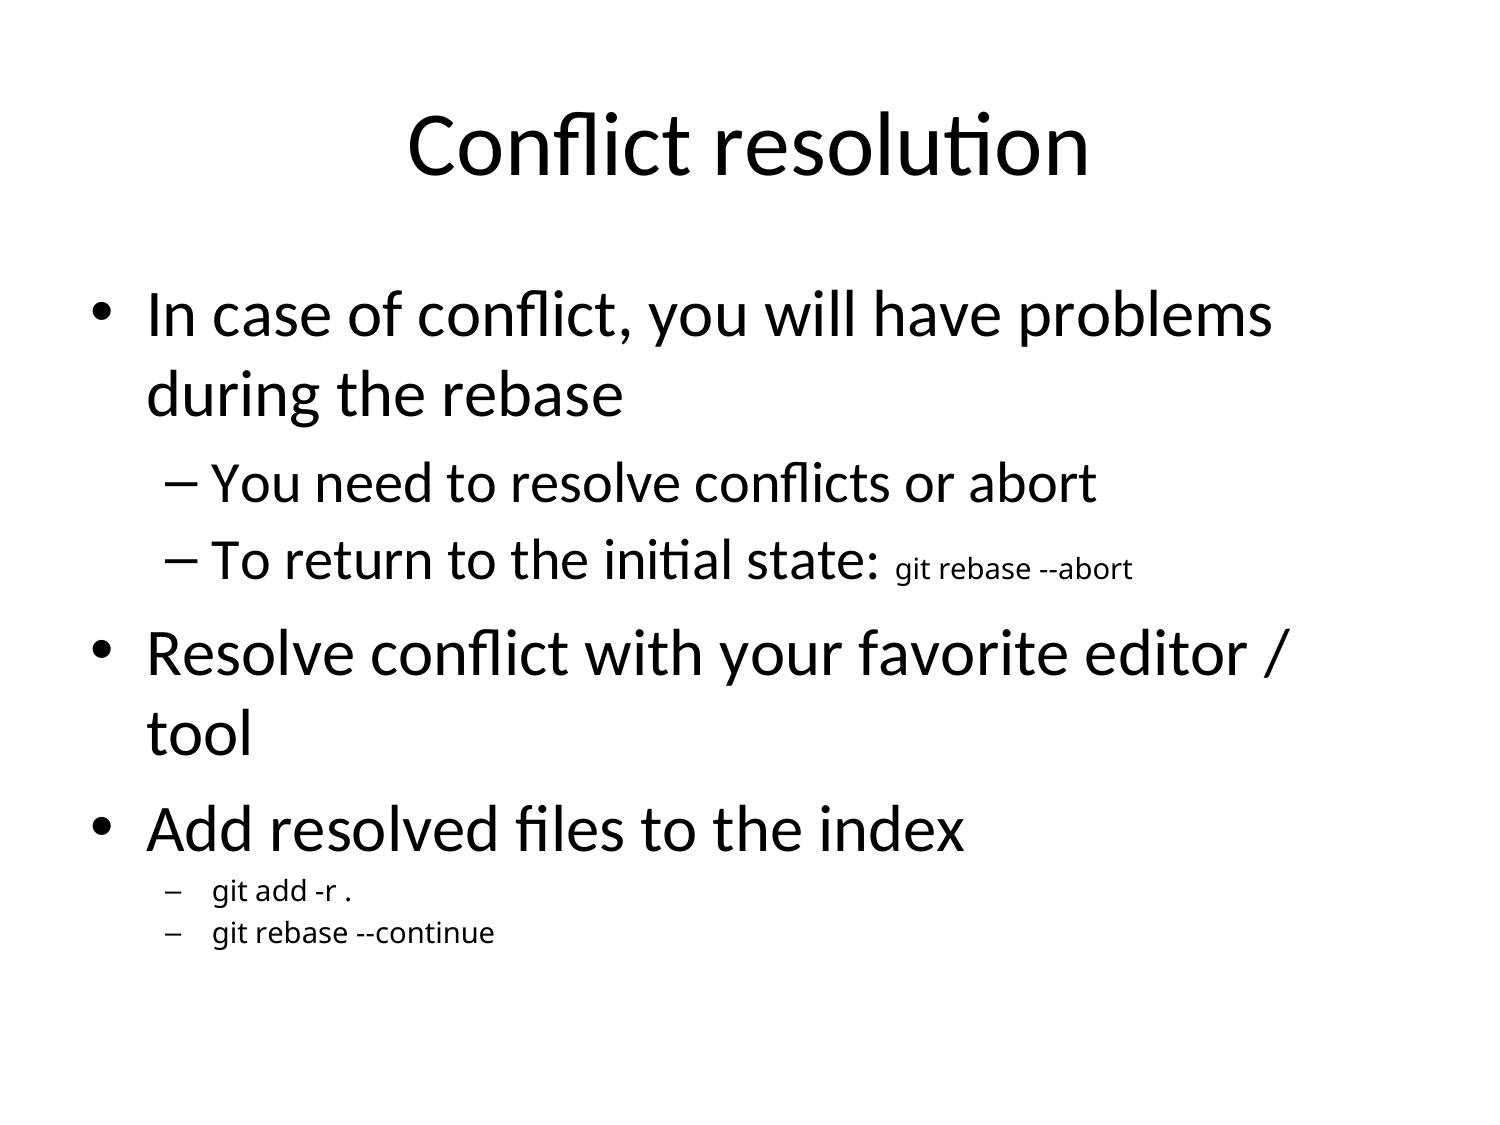

# Conflict resolution
In case of conflict, you will have problems during the rebase
You need to resolve conflicts or abort
To return to the initial state: git rebase --abort
Resolve conflict with your favorite editor / tool
Add resolved files to the index
git add -r .
git rebase --continue